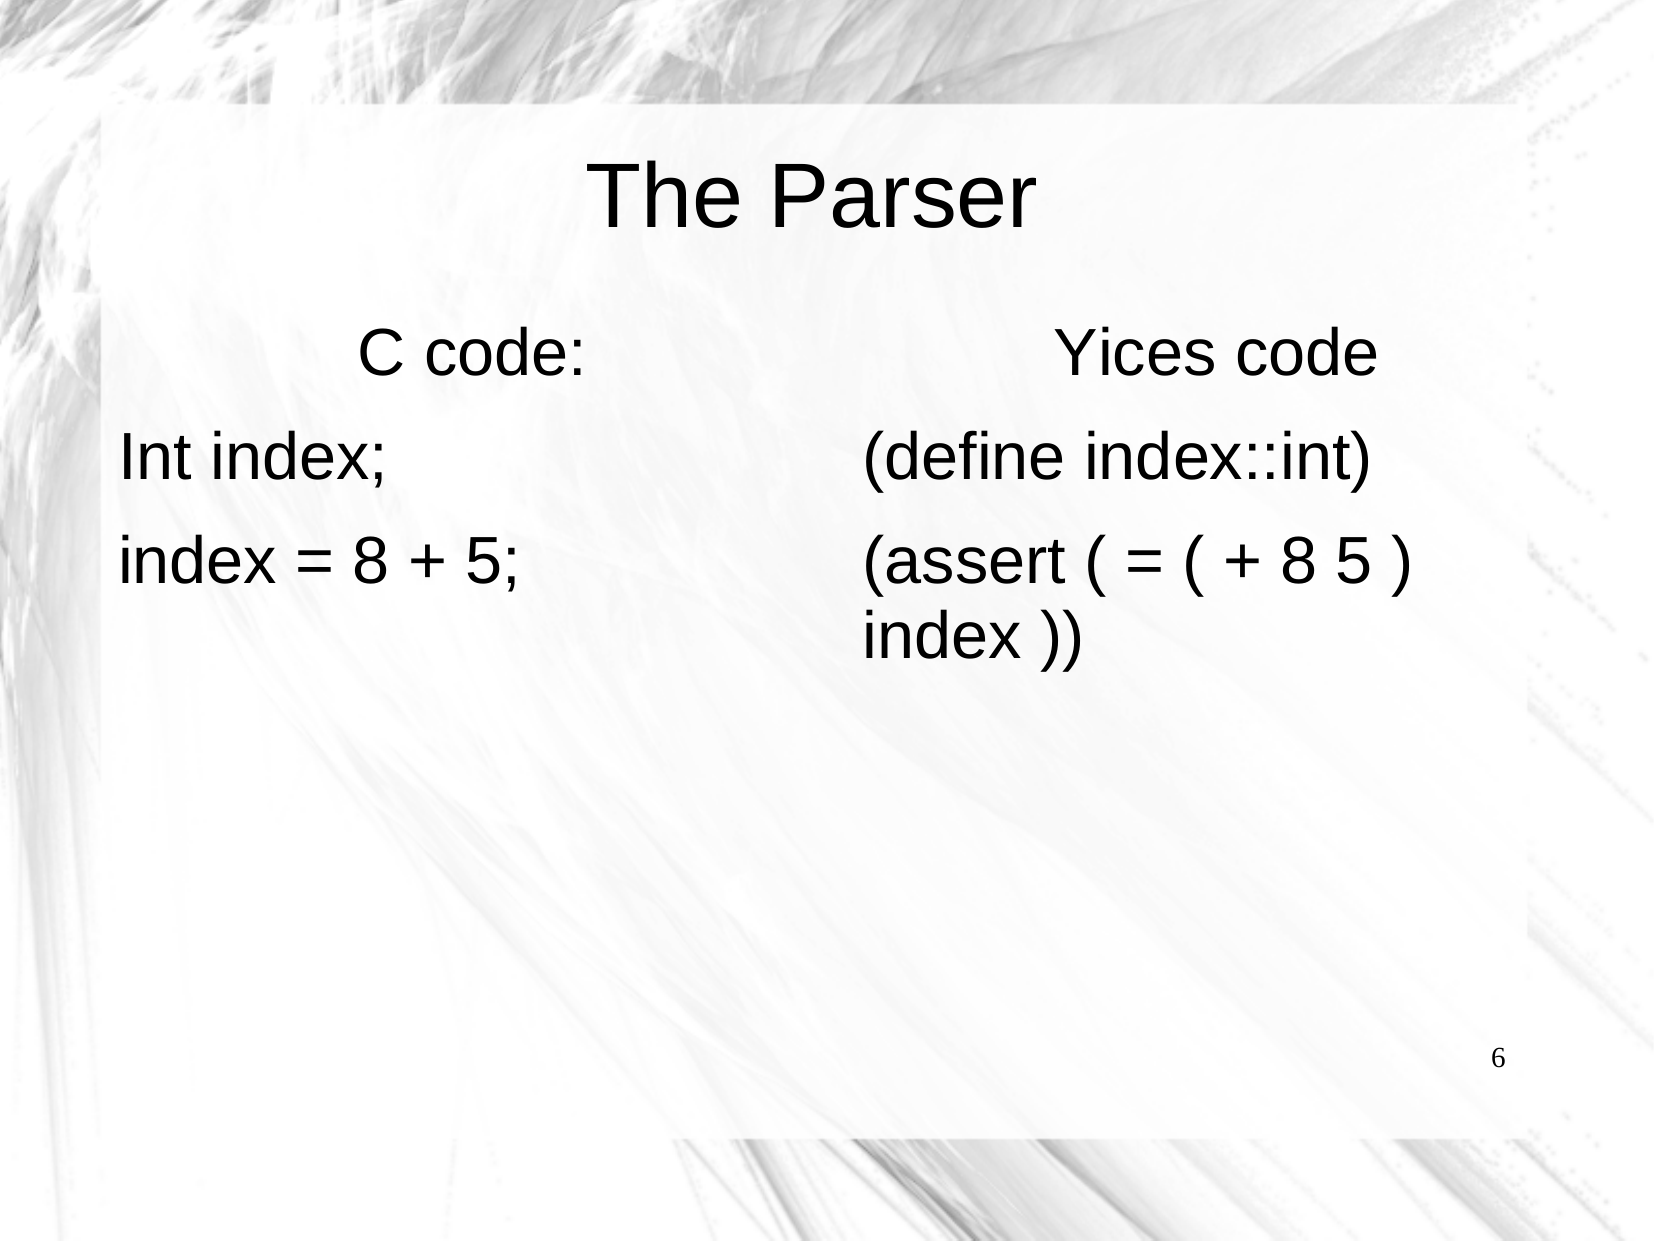

# The Parser
C code:
Int index;
index = 8 + 5;
Yices code
(define index::int)
(assert ( = ( + 8 5 ) index ))
6